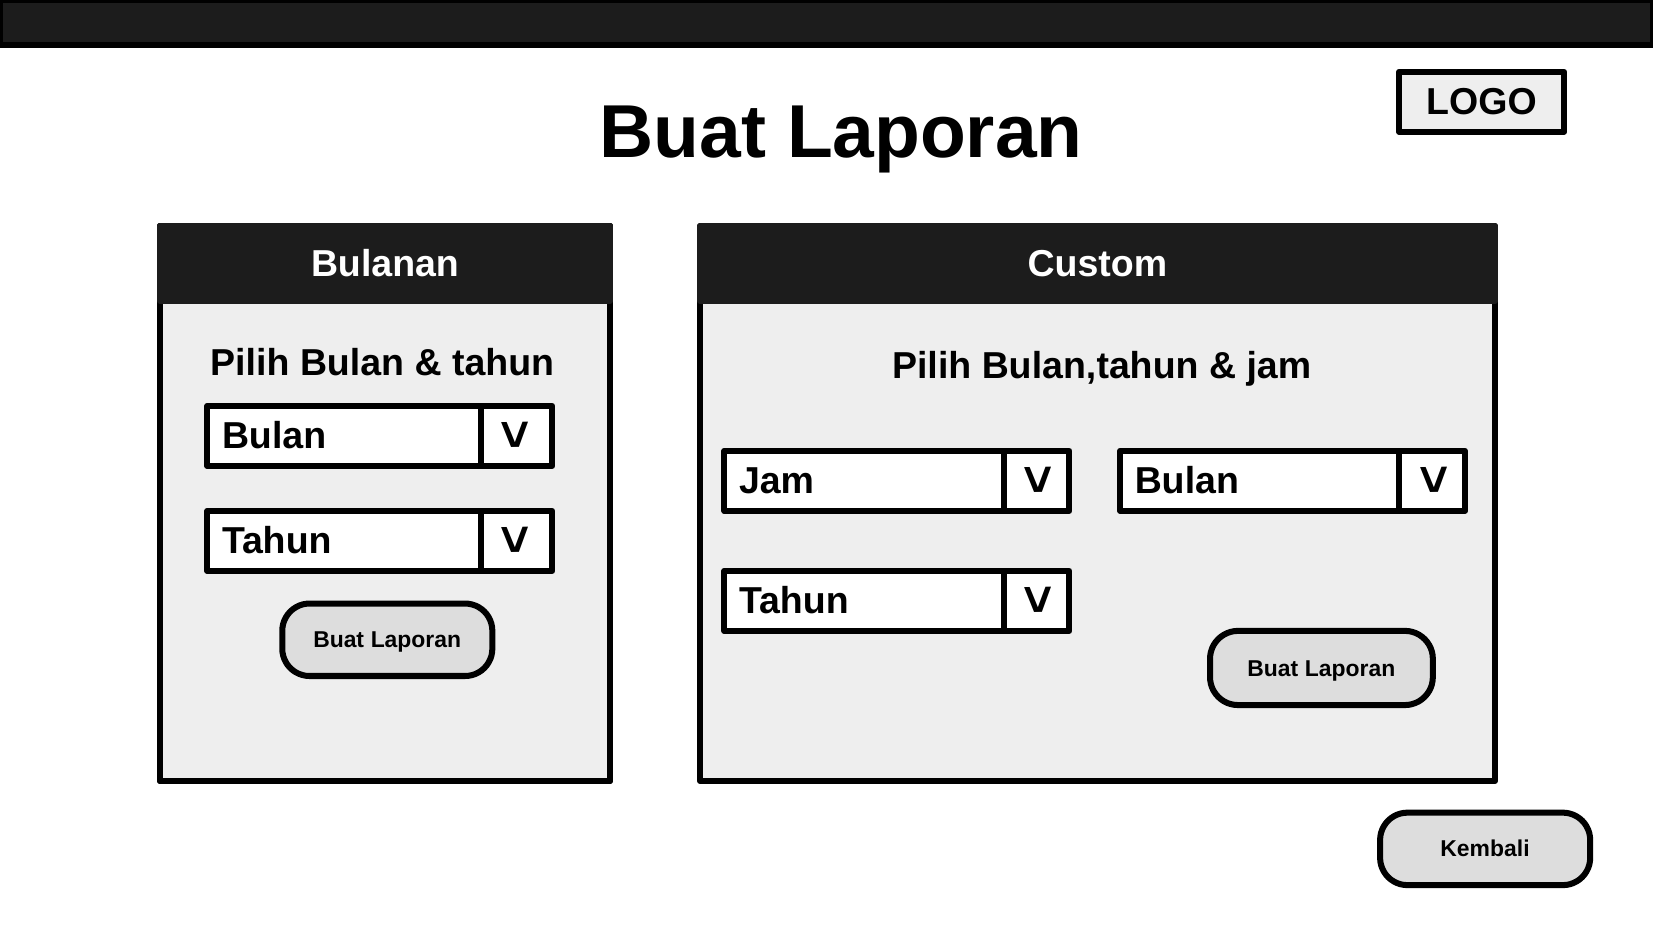

LOGO
Buat Laporan
Bulanan
Pilih Bulan & tahun
>
Bulan
>
Tahun
Buat Laporan
Bulanan
Custom
Pilih Bulan & tahun
Pilih Bulan,tahun & jam
>
Bulan
>
Jam
>
Bulan
>
Tahun
>
Tahun
Buat Laporan
Buat Laporan
Kembali